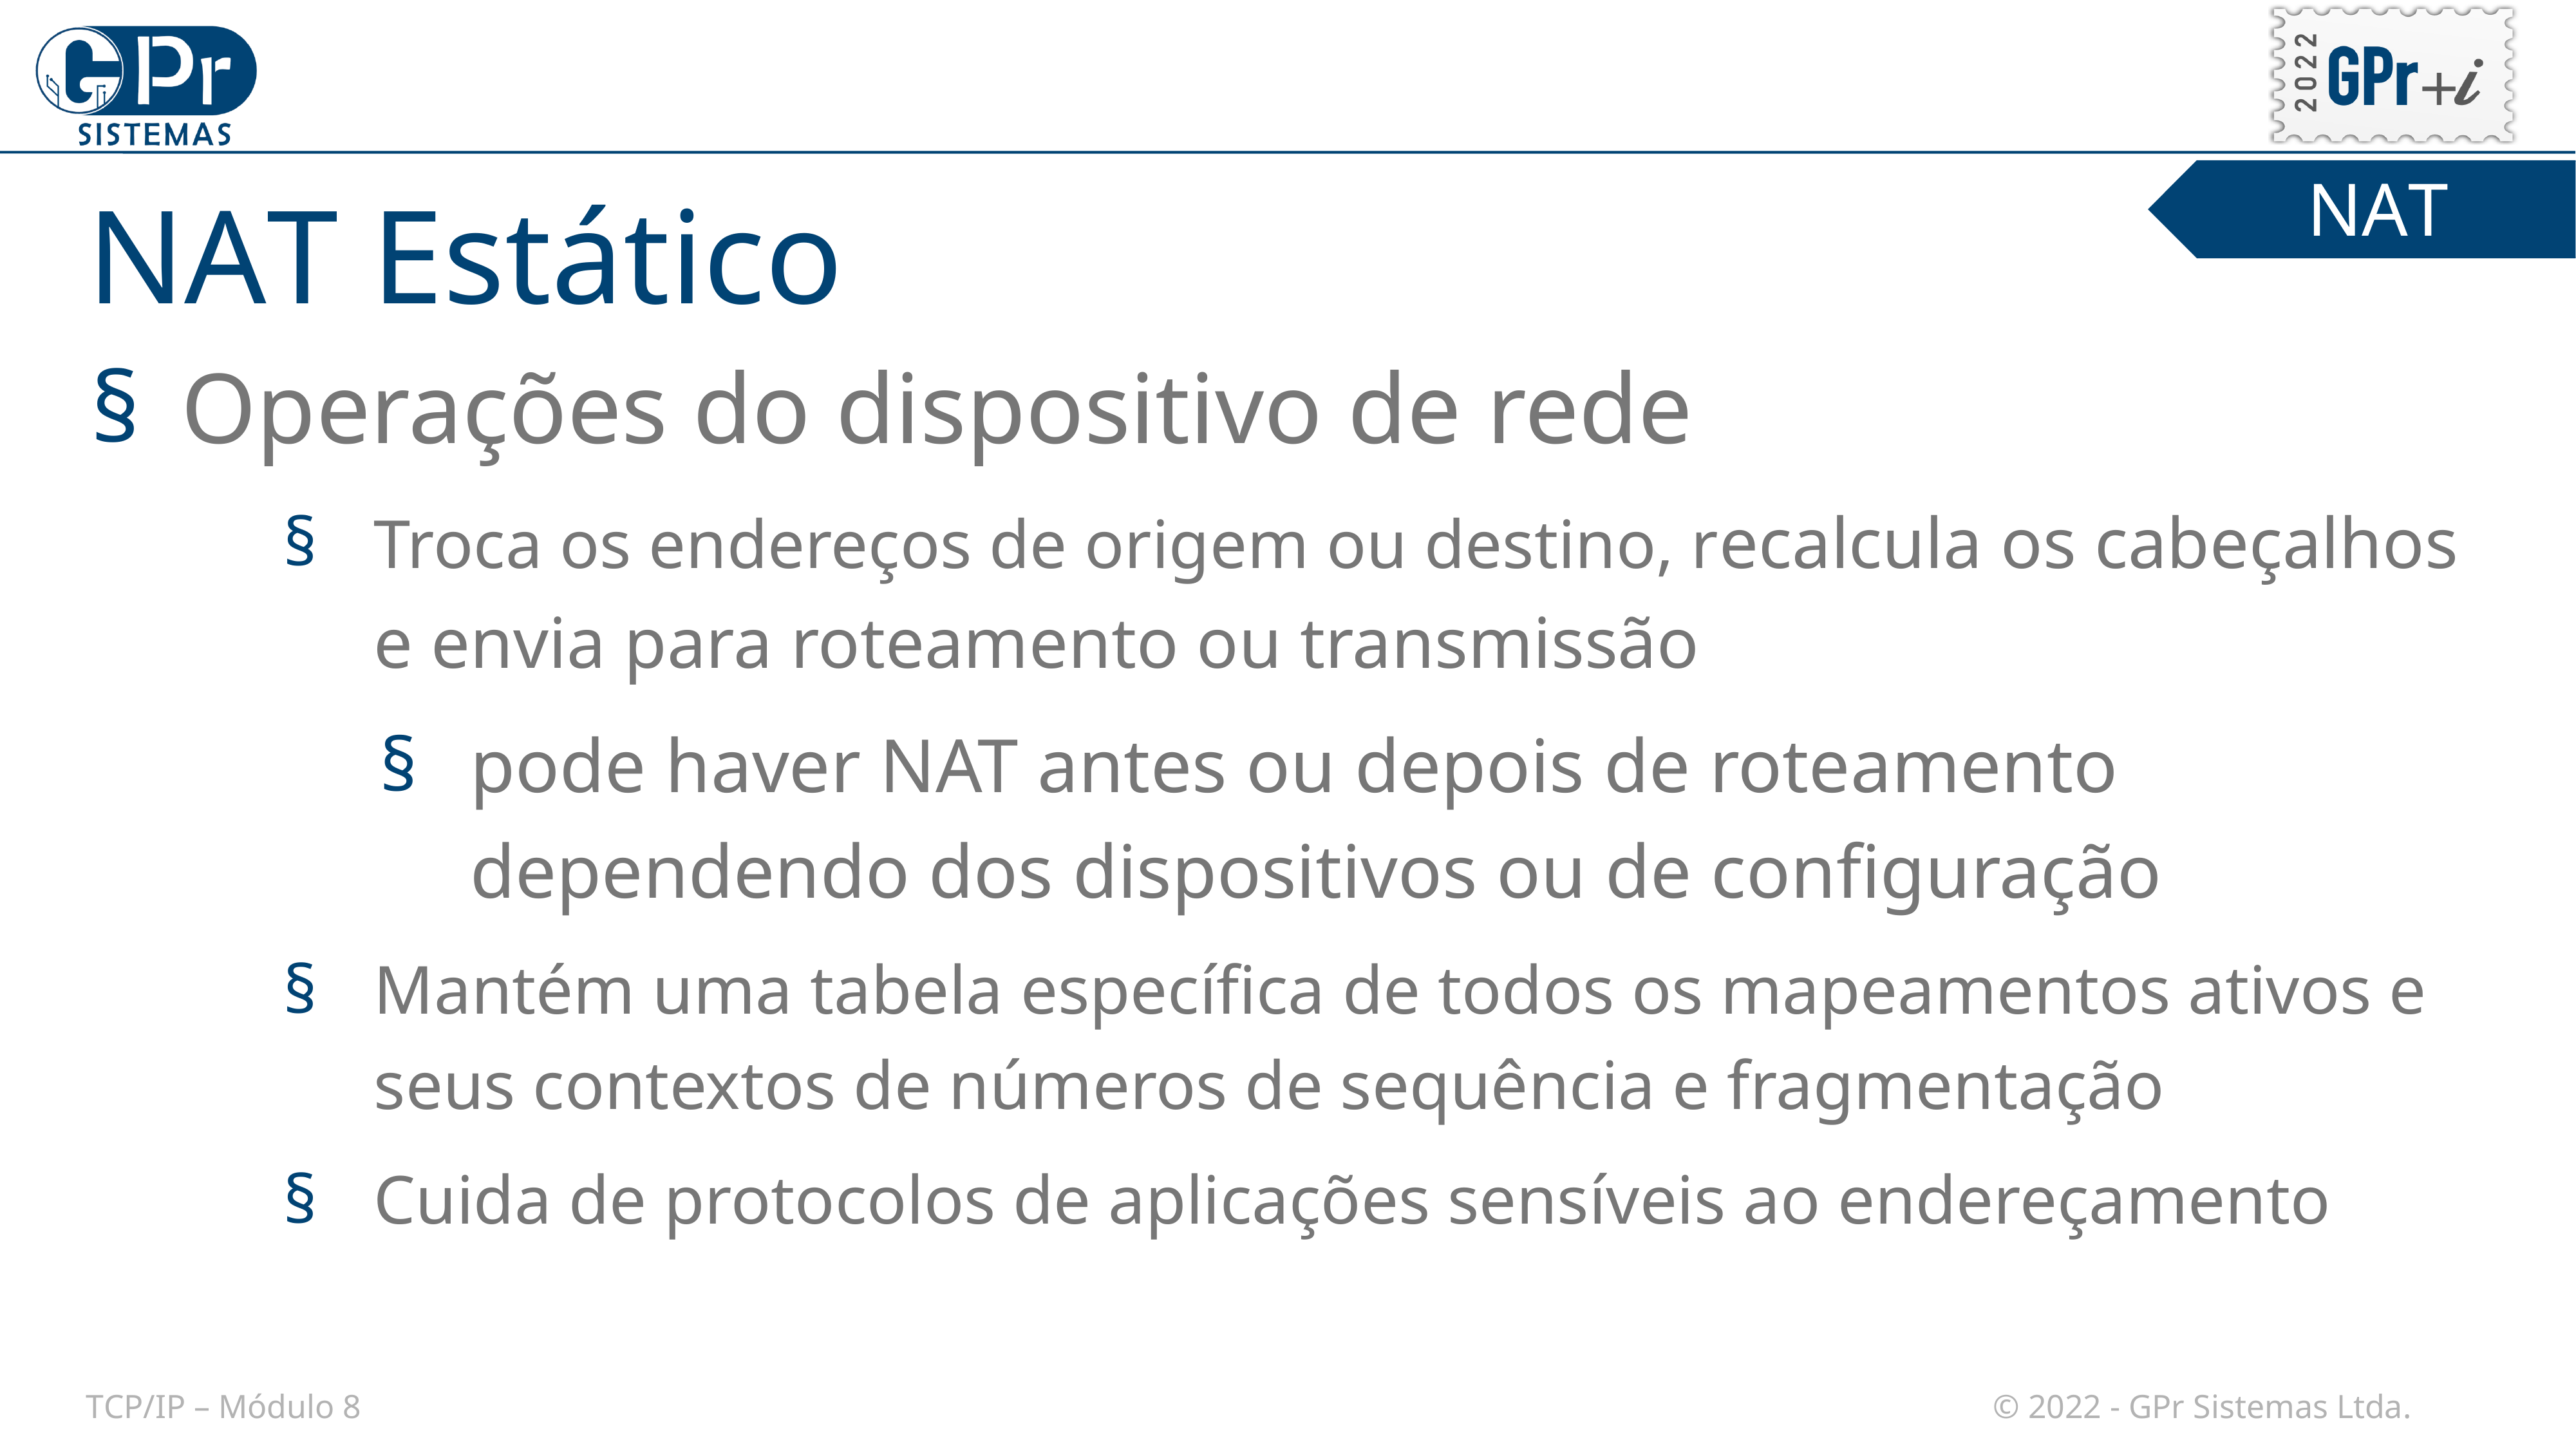

NAT
NAT Estático
# Operações do dispositivo de rede
Troca os endereços de origem ou destino, recalcula os cabeçalhos e envia para roteamento ou transmissão
pode haver NAT antes ou depois de roteamento dependendo dos dispositivos ou de configuração
Mantém uma tabela específica de todos os mapeamentos ativos e seus contextos de números de sequência e fragmentação
Cuida de protocolos de aplicações sensíveis ao endereçamento